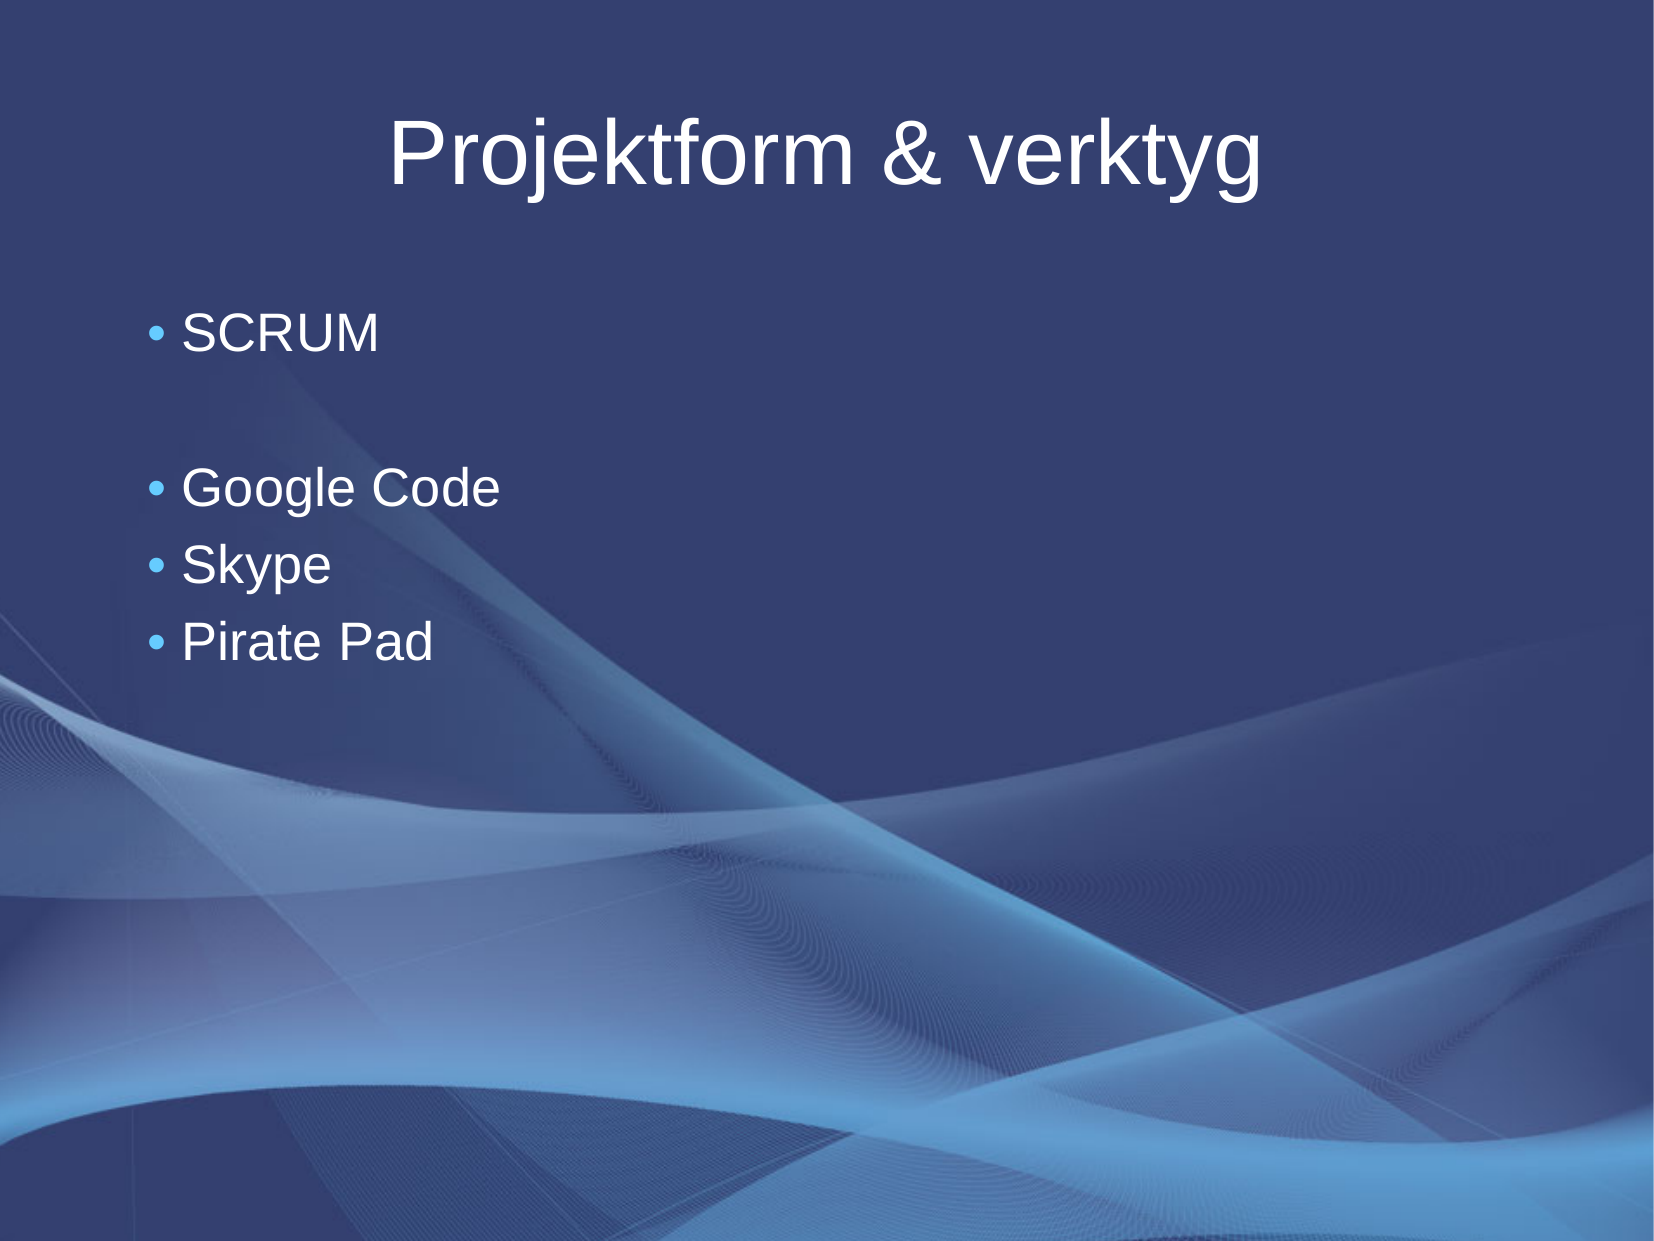

# Projektform & verktyg
 SCRUM
 Google Code
 Skype
 Pirate Pad